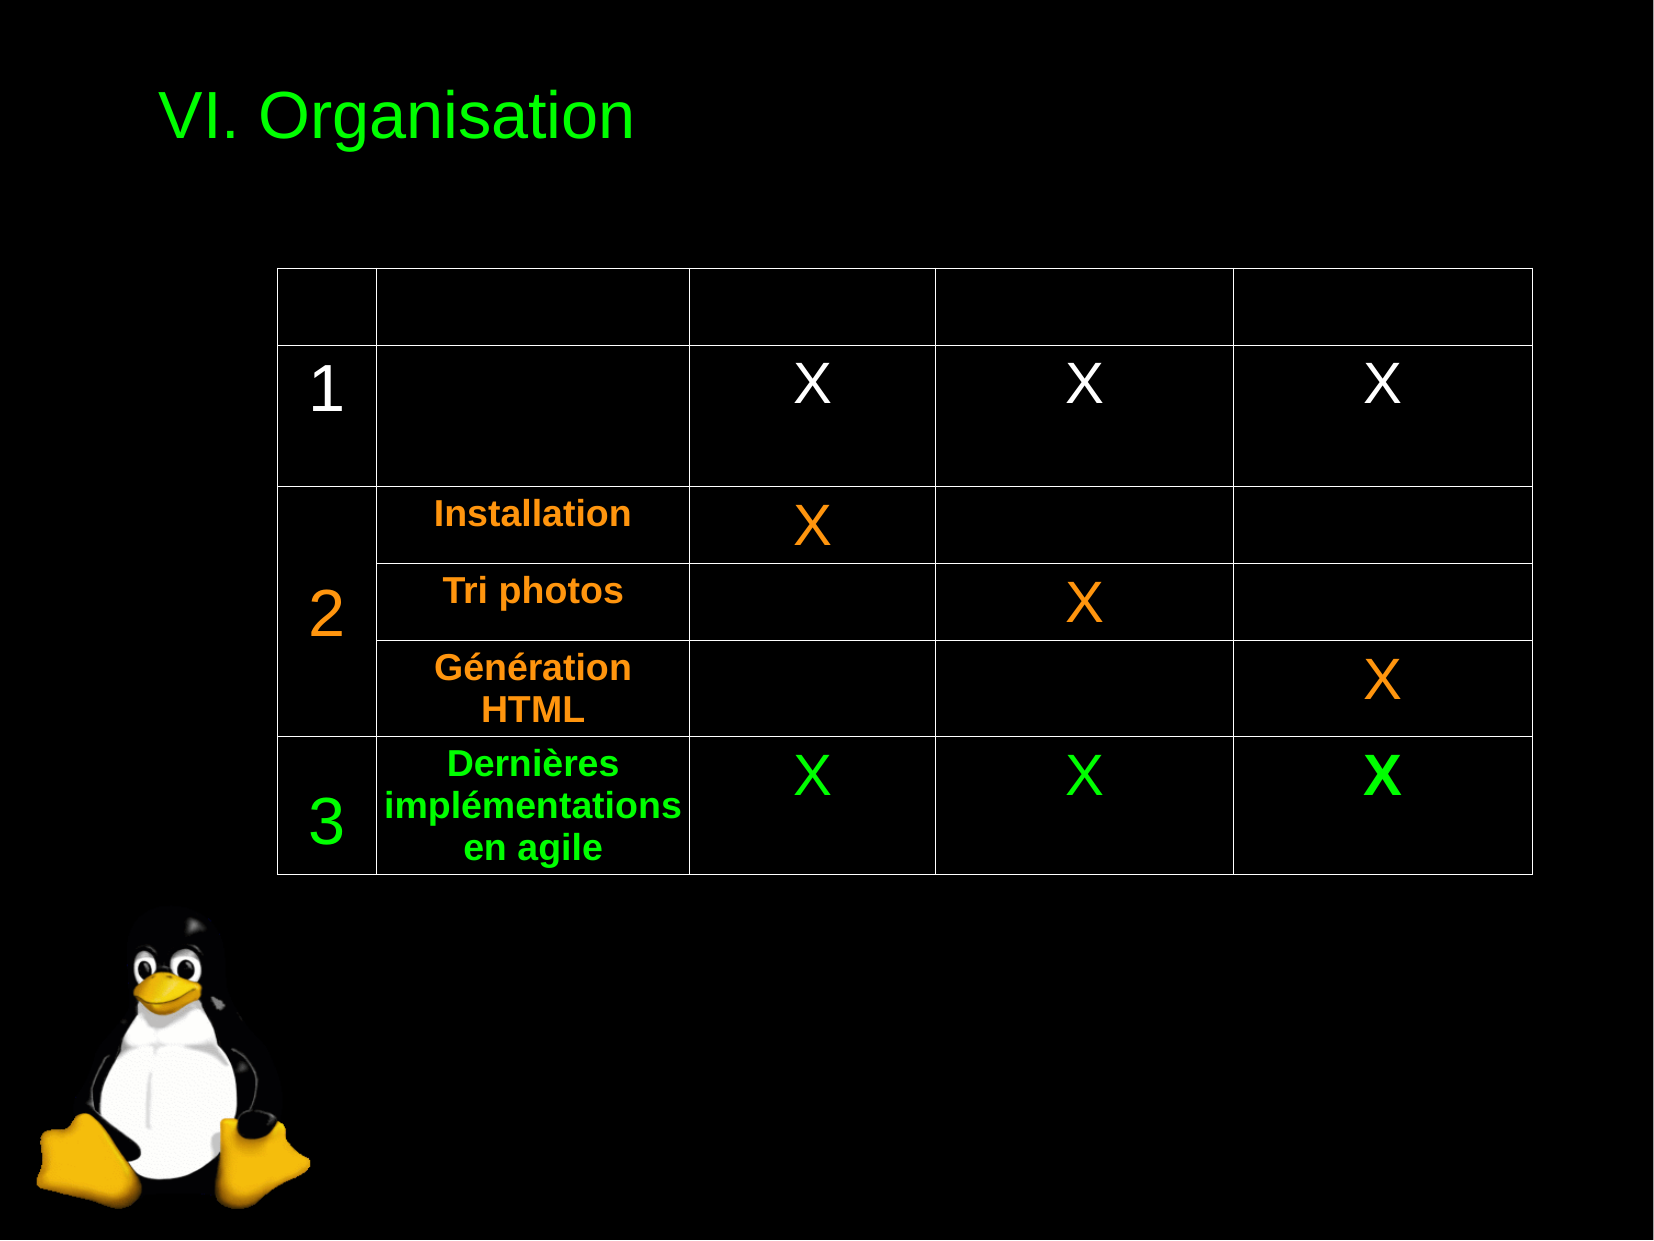

VI. Organisation
| | | Amjad | Hippolyte | Régis |
| --- | --- | --- | --- | --- |
| 1 | Recherches et tests cron & daemon | X | X | X |
| 2 | Installation | X | | |
| | Tri photos | | X | |
| | Génération HTML | | | X |
| 3 | Dernières implémentations en agile | X | X | X |